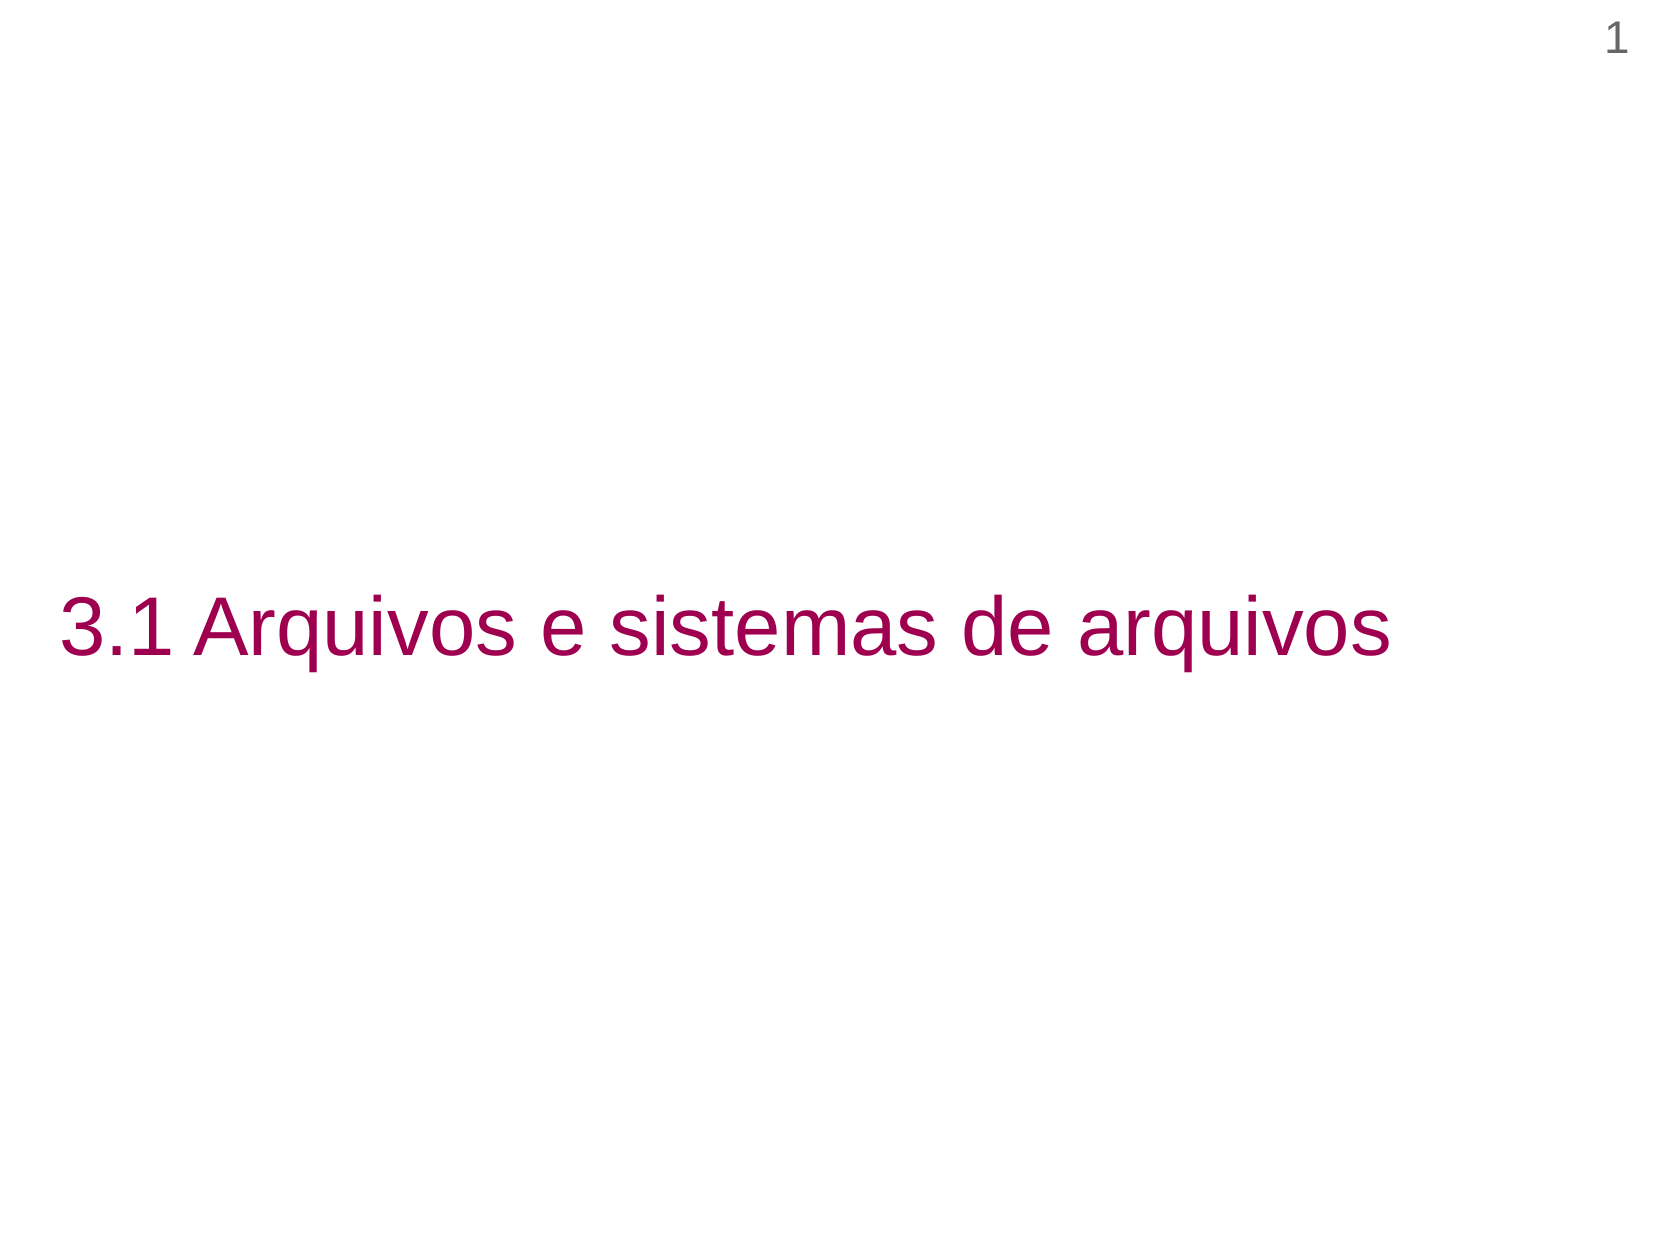

1
# 3.1 Arquivos e sistemas de arquivos